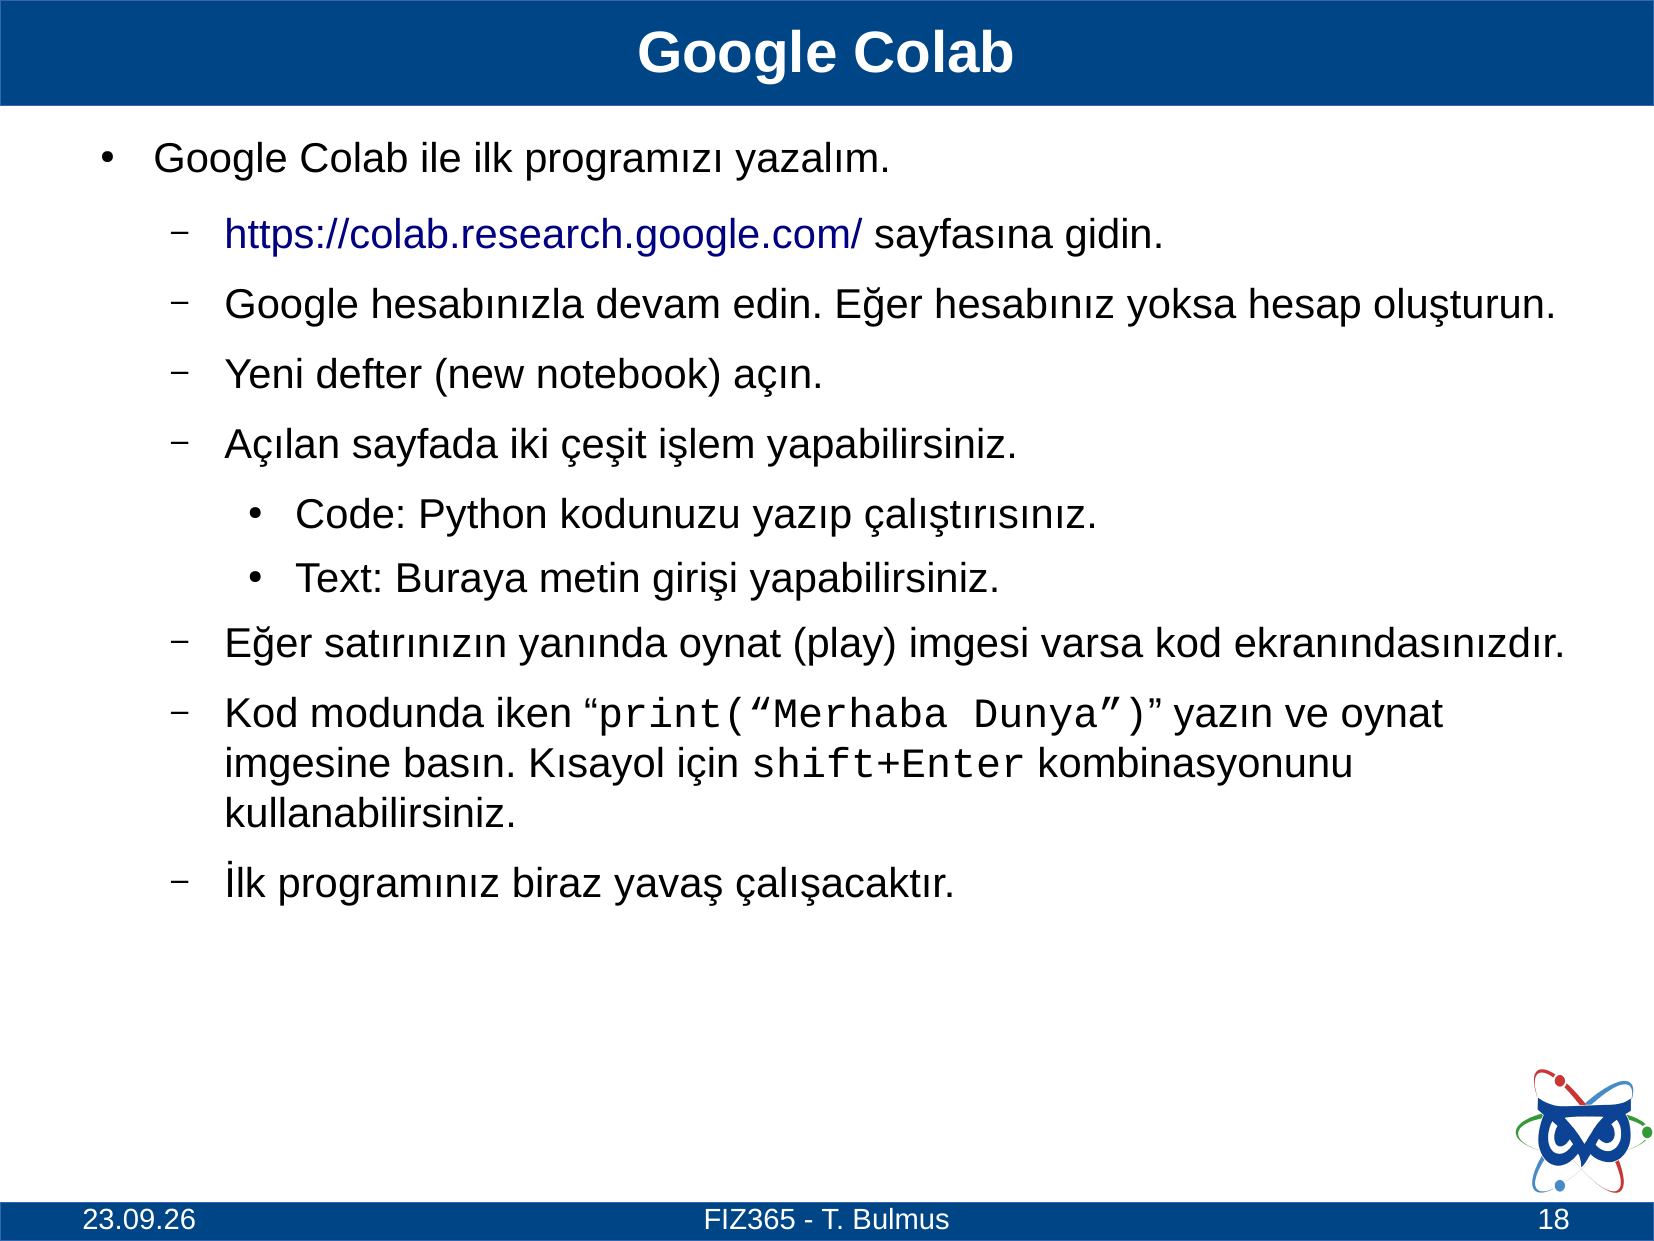

# Google Colab
Google Colab ile ilk programızı yazalım.
https://colab.research.google.com/ sayfasına gidin.
Google hesabınızla devam edin. Eğer hesabınız yoksa hesap oluşturun.
Yeni defter (new notebook) açın.
Açılan sayfada iki çeşit işlem yapabilirsiniz.
Code: Python kodunuzu yazıp çalıştırısınız.
Text: Buraya metin girişi yapabilirsiniz.
Eğer satırınızın yanında oynat (play) imgesi varsa kod ekranındasınızdır.
Kod modunda iken “print(“Merhaba Dunya”)” yazın ve oynat imgesine basın. Kısayol için shift+Enter kombinasyonunu kullanabilirsiniz.
İlk programınız biraz yavaş çalışacaktır.
FIZ365 - T. Bulmus
18